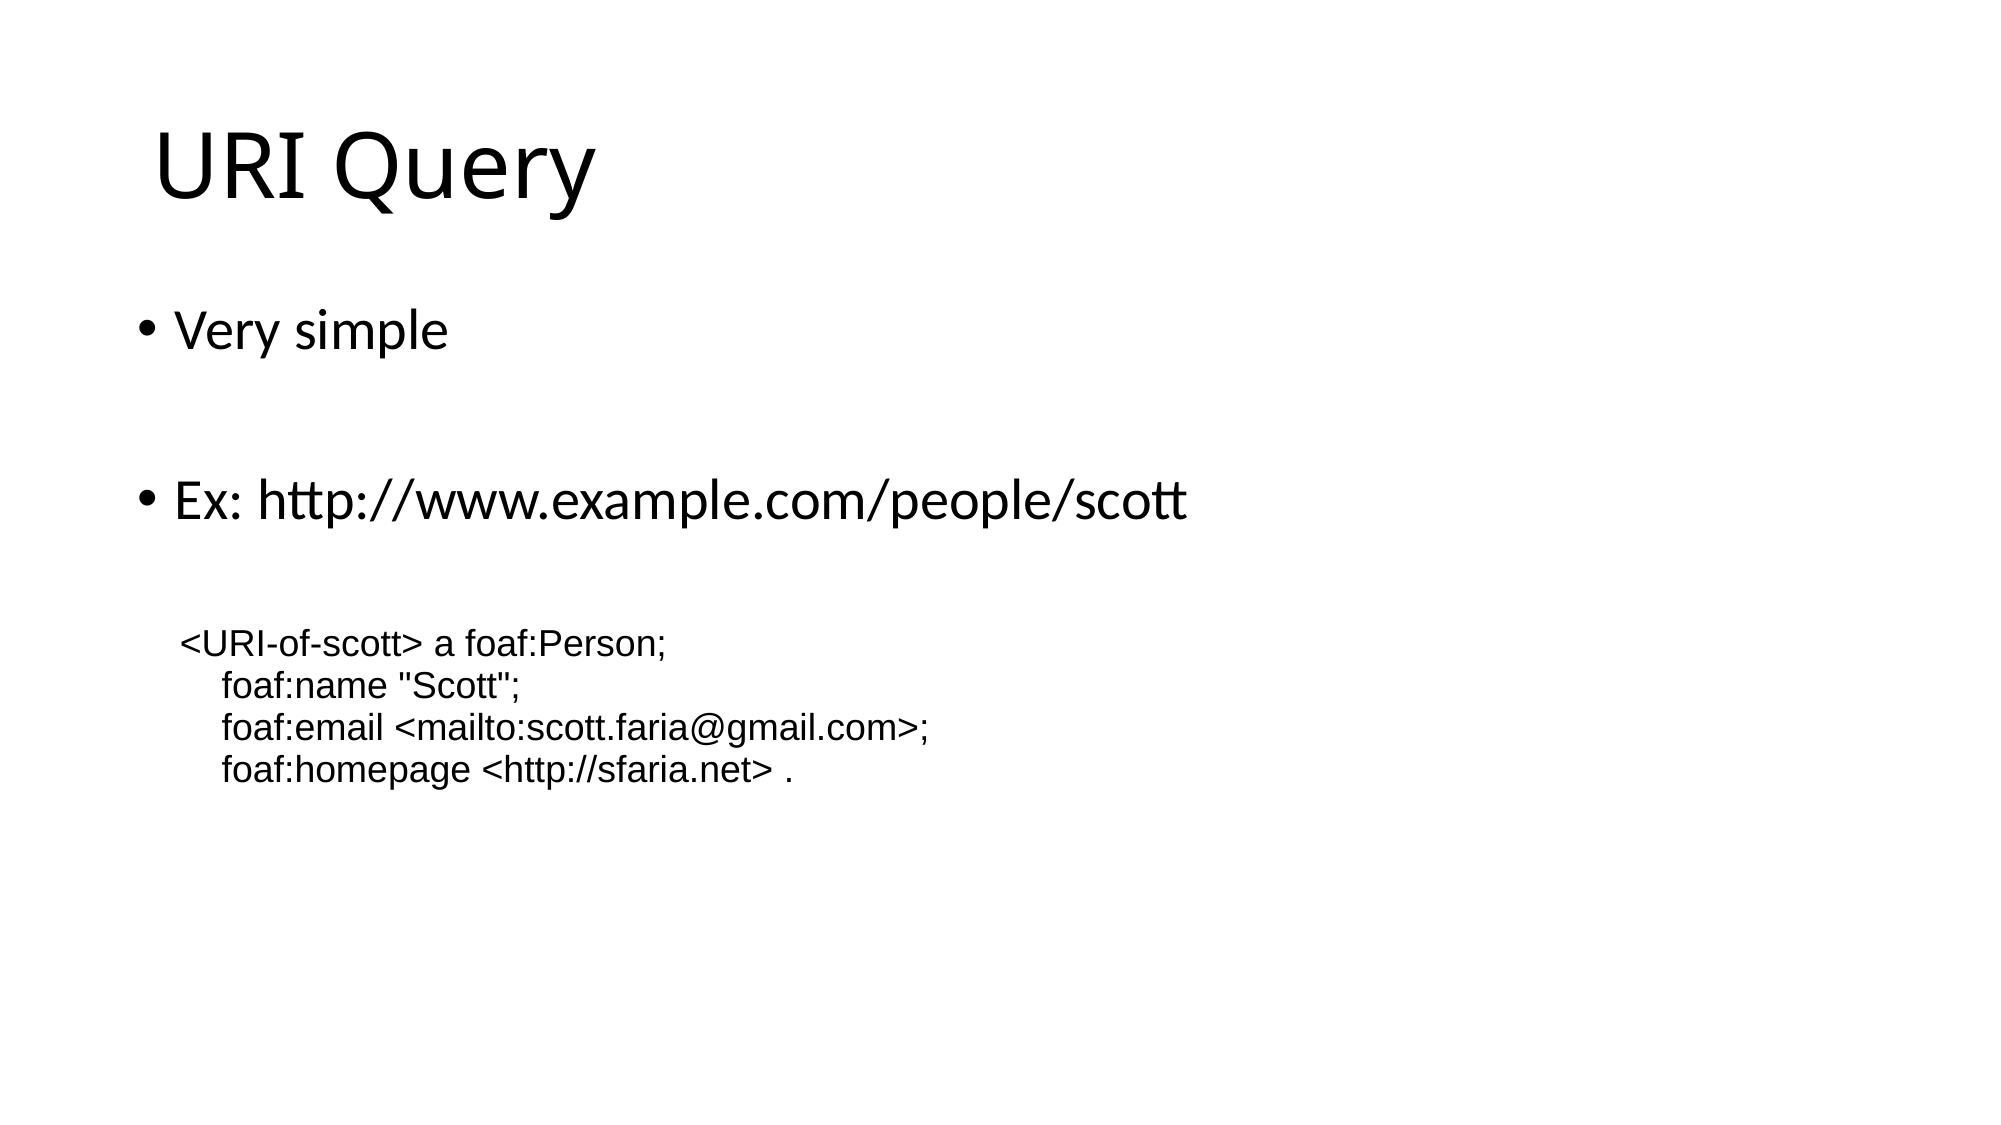

# URI Query
Very simple
Ex: http://www.example.com/people/scott
<URI-of-scott> a foaf:Person;
 foaf:name "Scott";
 foaf:email <mailto:scott.faria@gmail.com>;
 foaf:homepage <http://sfaria.net> .